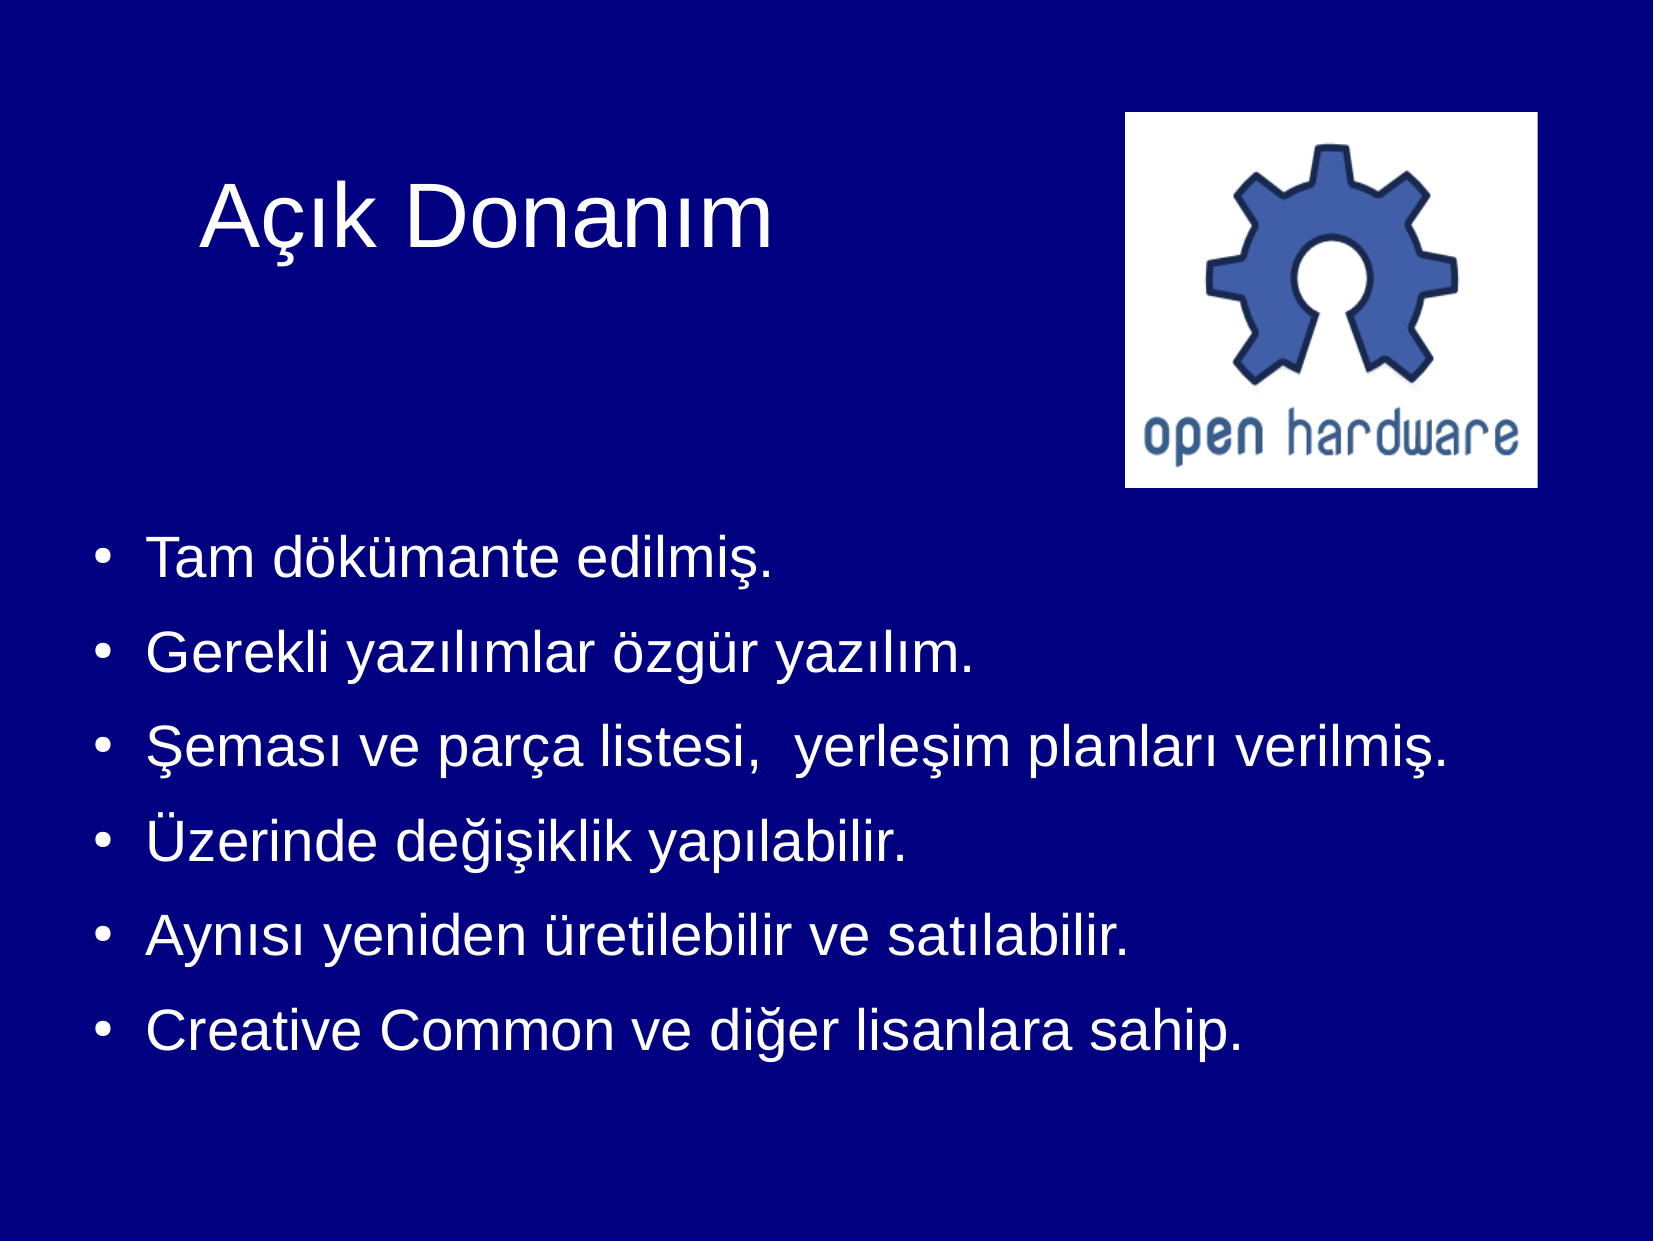

# Açık Donanım
Tam dökümante edilmiş.
Gerekli yazılımlar özgür yazılım.
Şeması ve parça listesi, yerleşim planları verilmiş.
Üzerinde değişiklik yapılabilir.
Aynısı yeniden üretilebilir ve satılabilir.
Creative Common ve diğer lisanlara sahip.